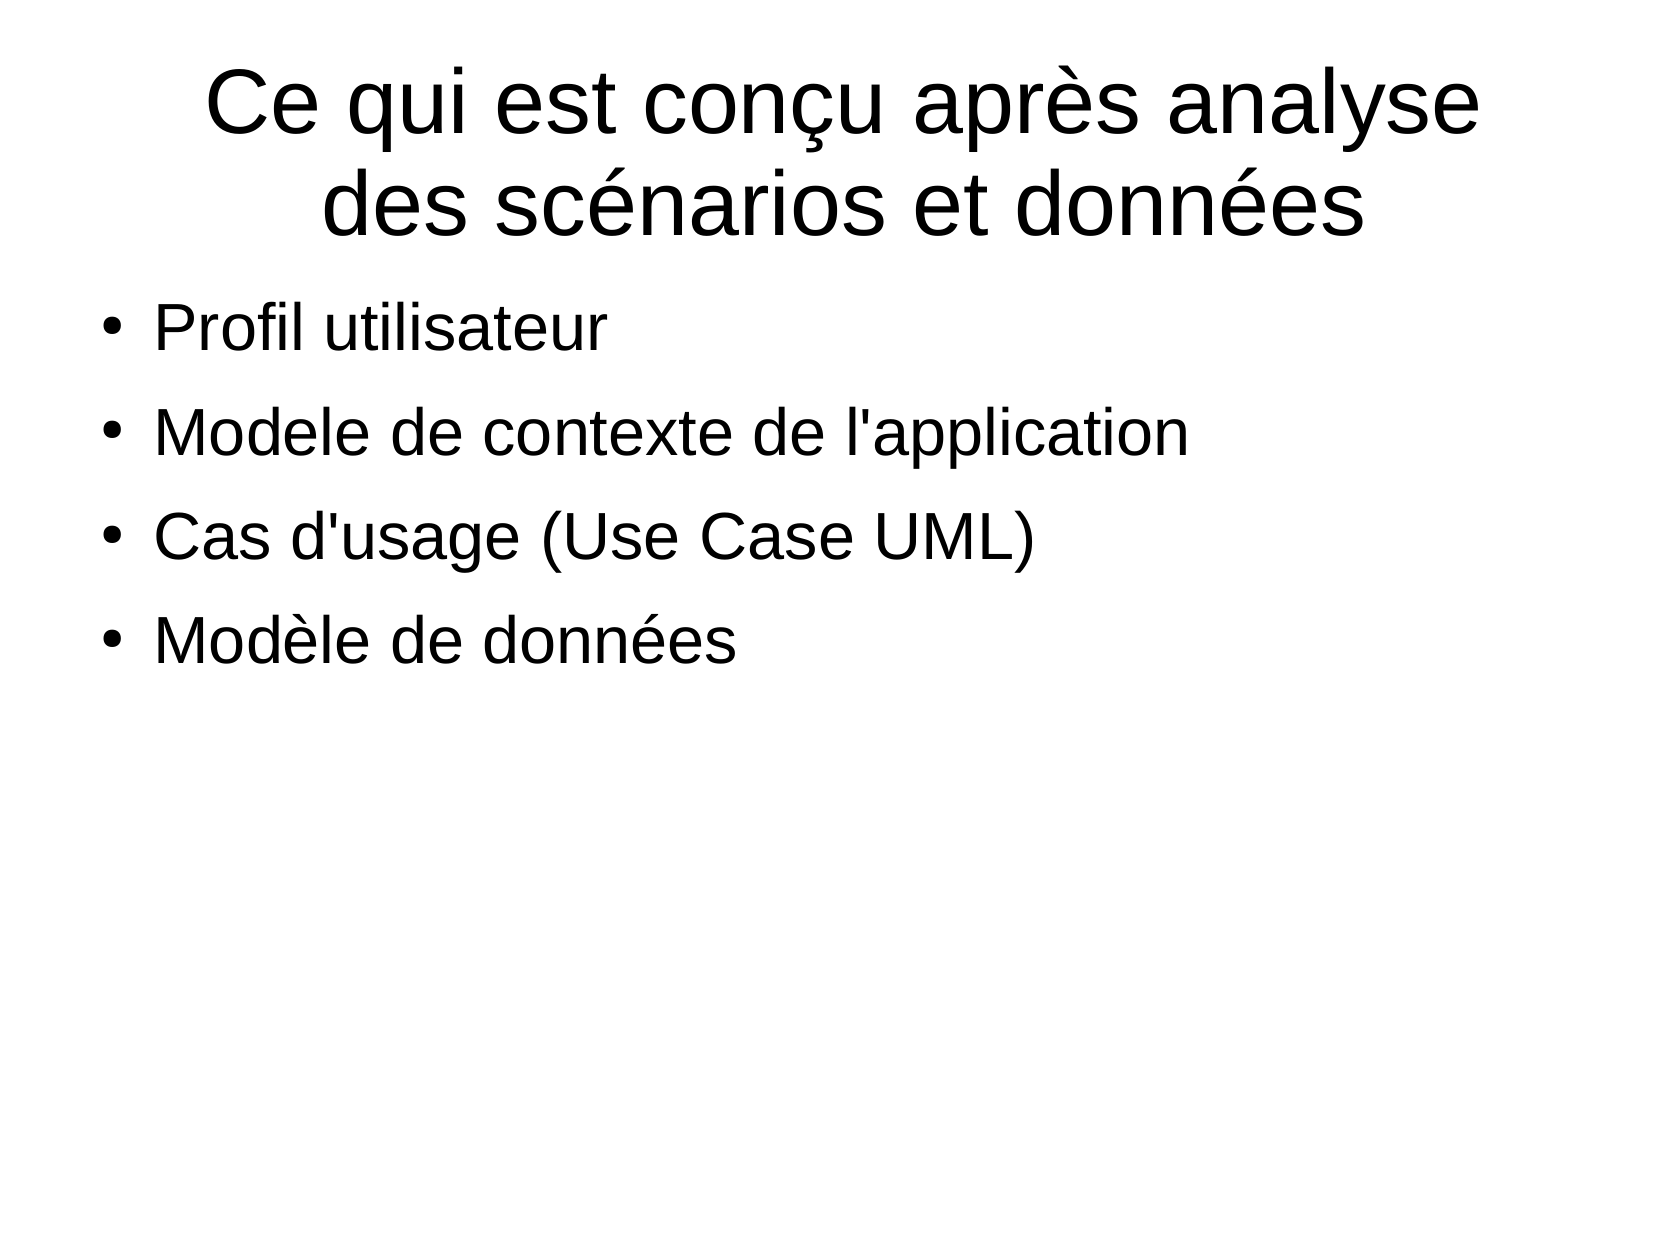

# Ce qui est conçu après analyse des scénarios et données
Profil utilisateur
Modele de contexte de l'application
Cas d'usage (Use Case UML)
Modèle de données